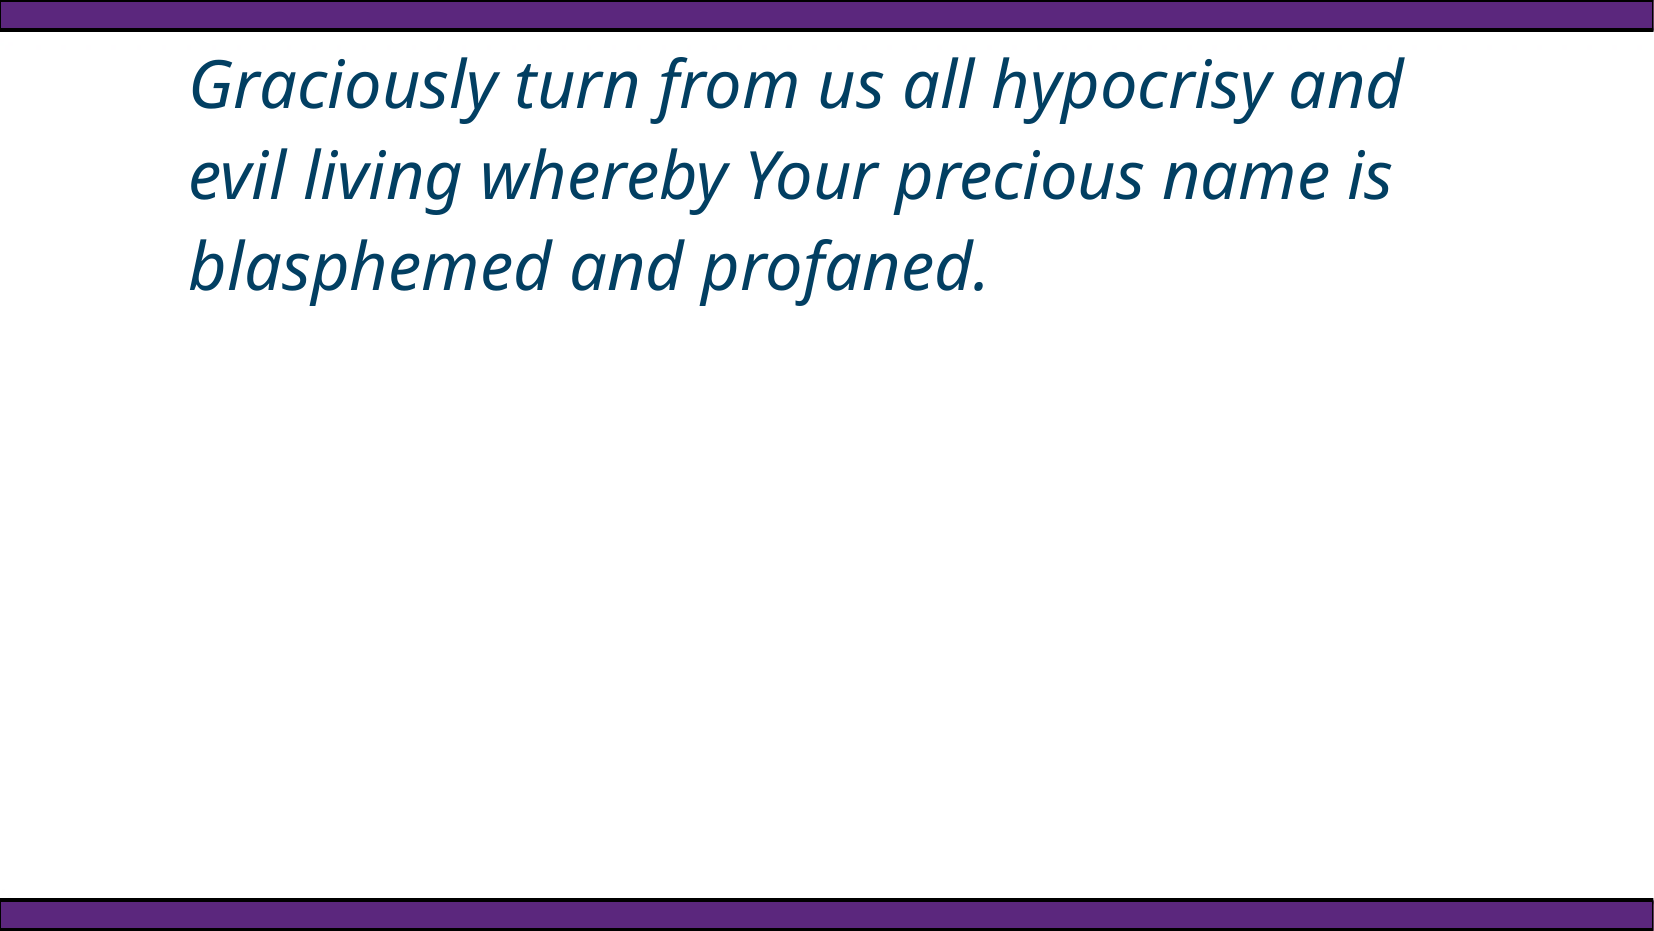

Graciously turn from us all hypocrisy and
 evil living whereby Your precious name is
 blasphemed and profaned.